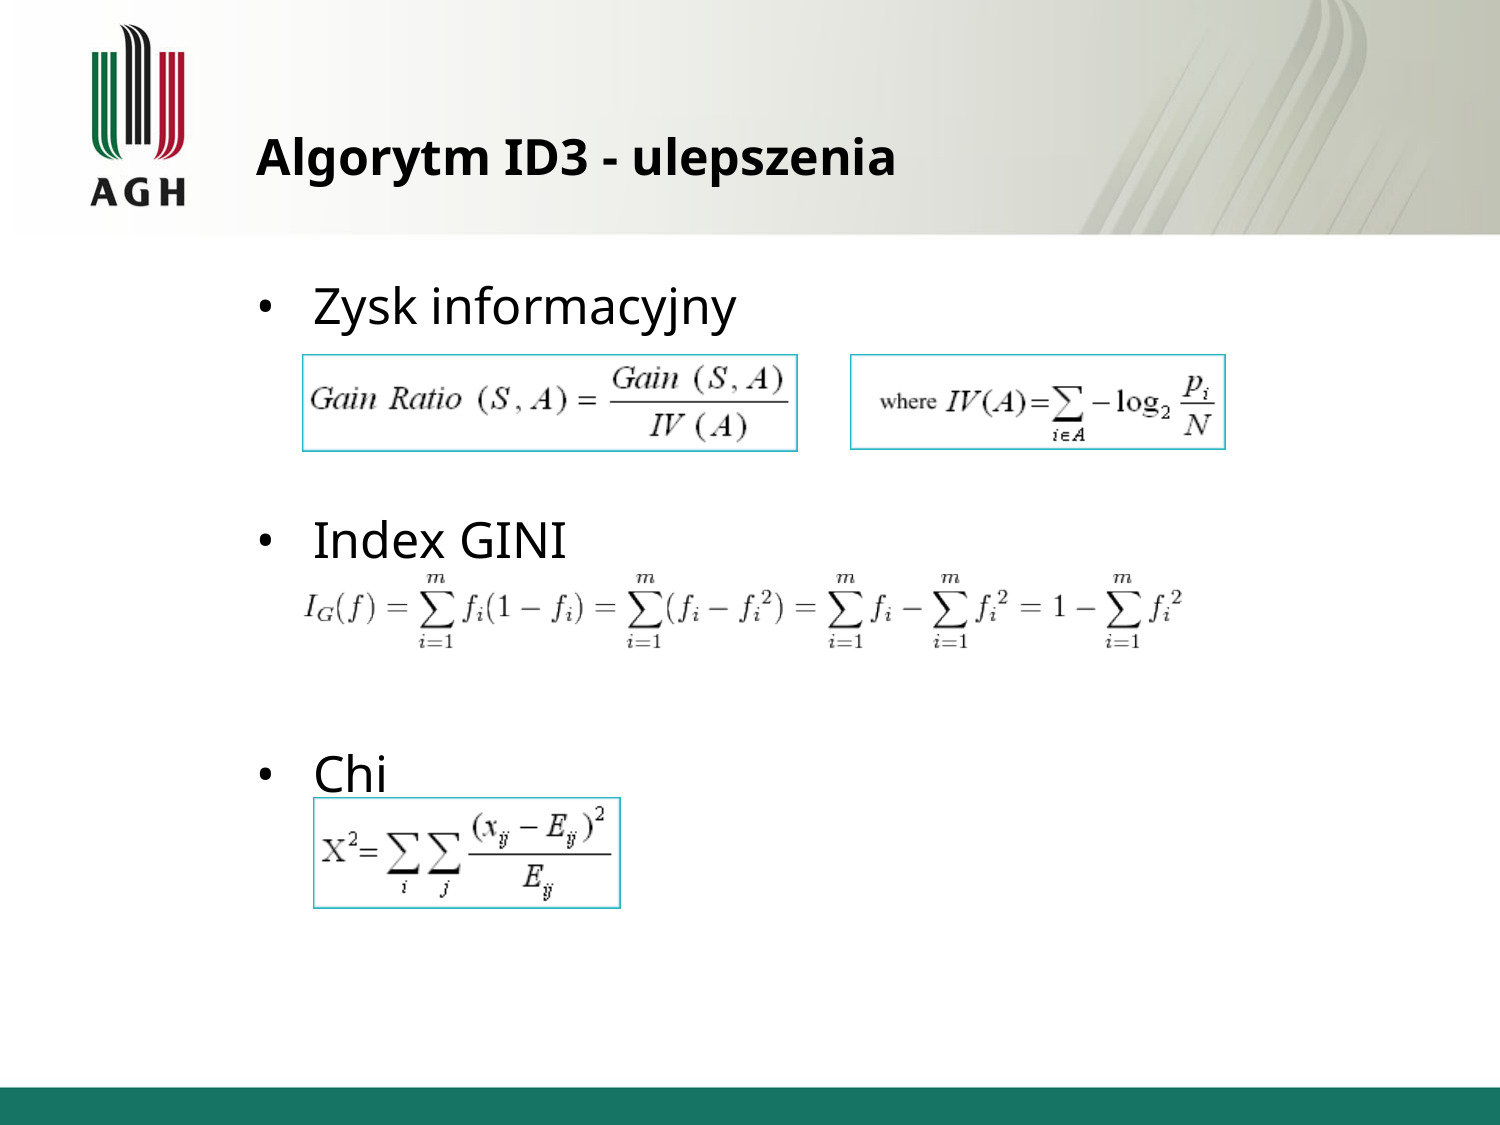

# Algorytm ID3 - ulepszenia
Zysk informacyjny
Index GINI
Chi